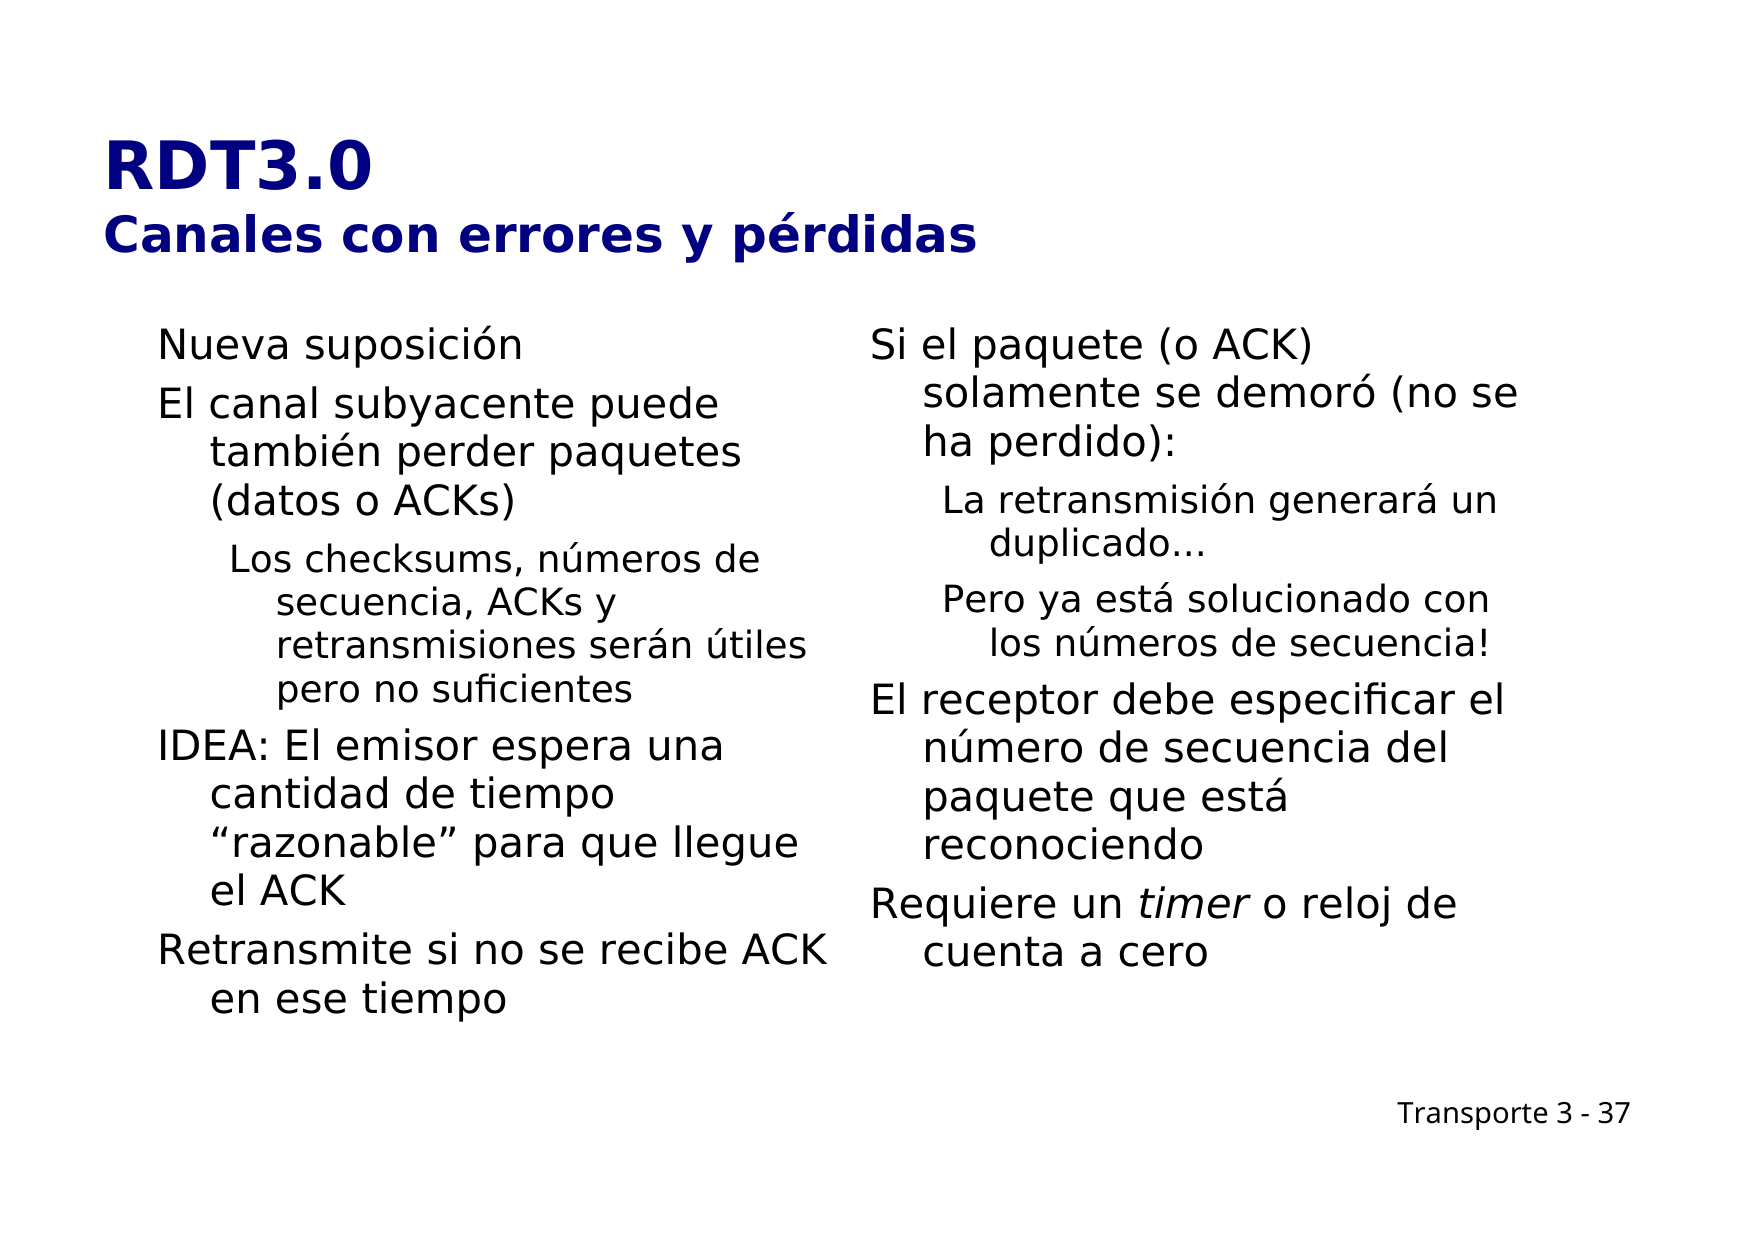

# RDT3.0 Canales con errores y pérdidas
Nueva suposición
El canal subyacente puede también perder paquetes (datos o ACKs)
Los checksums, números de secuencia, ACKs y retransmisiones serán útiles pero no suficientes
IDEA: El emisor espera una cantidad de tiempo “razonable” para que llegue el ACK
Retransmite si no se recibe ACK en ese tiempo
Si el paquete (o ACK) solamente se demoró (no se ha perdido):
La retransmisión generará un duplicado...
Pero ya está solucionado con los números de secuencia!
El receptor debe especificar el número de secuencia del paquete que está reconociendo
Requiere un timer o reloj de cuenta a cero